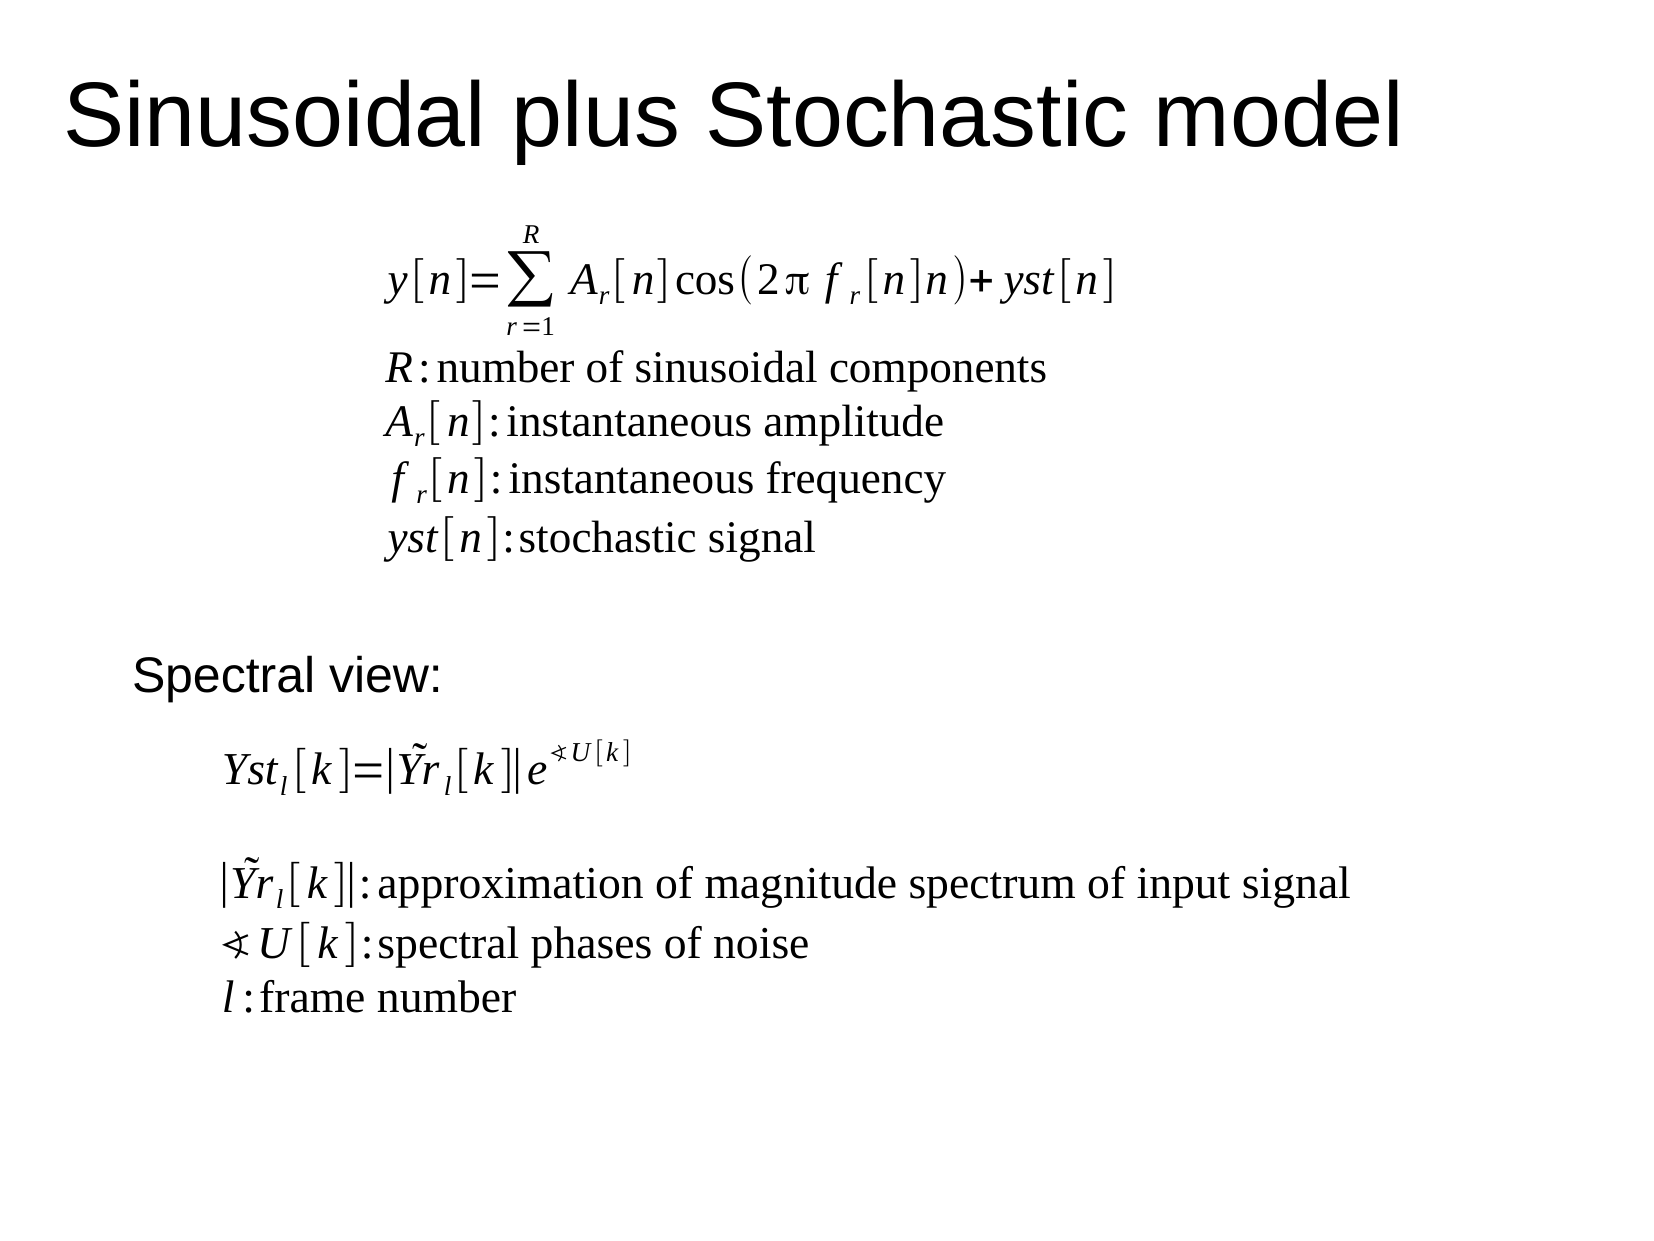

# Sinusoidal plus Stochastic model
Spectral view: